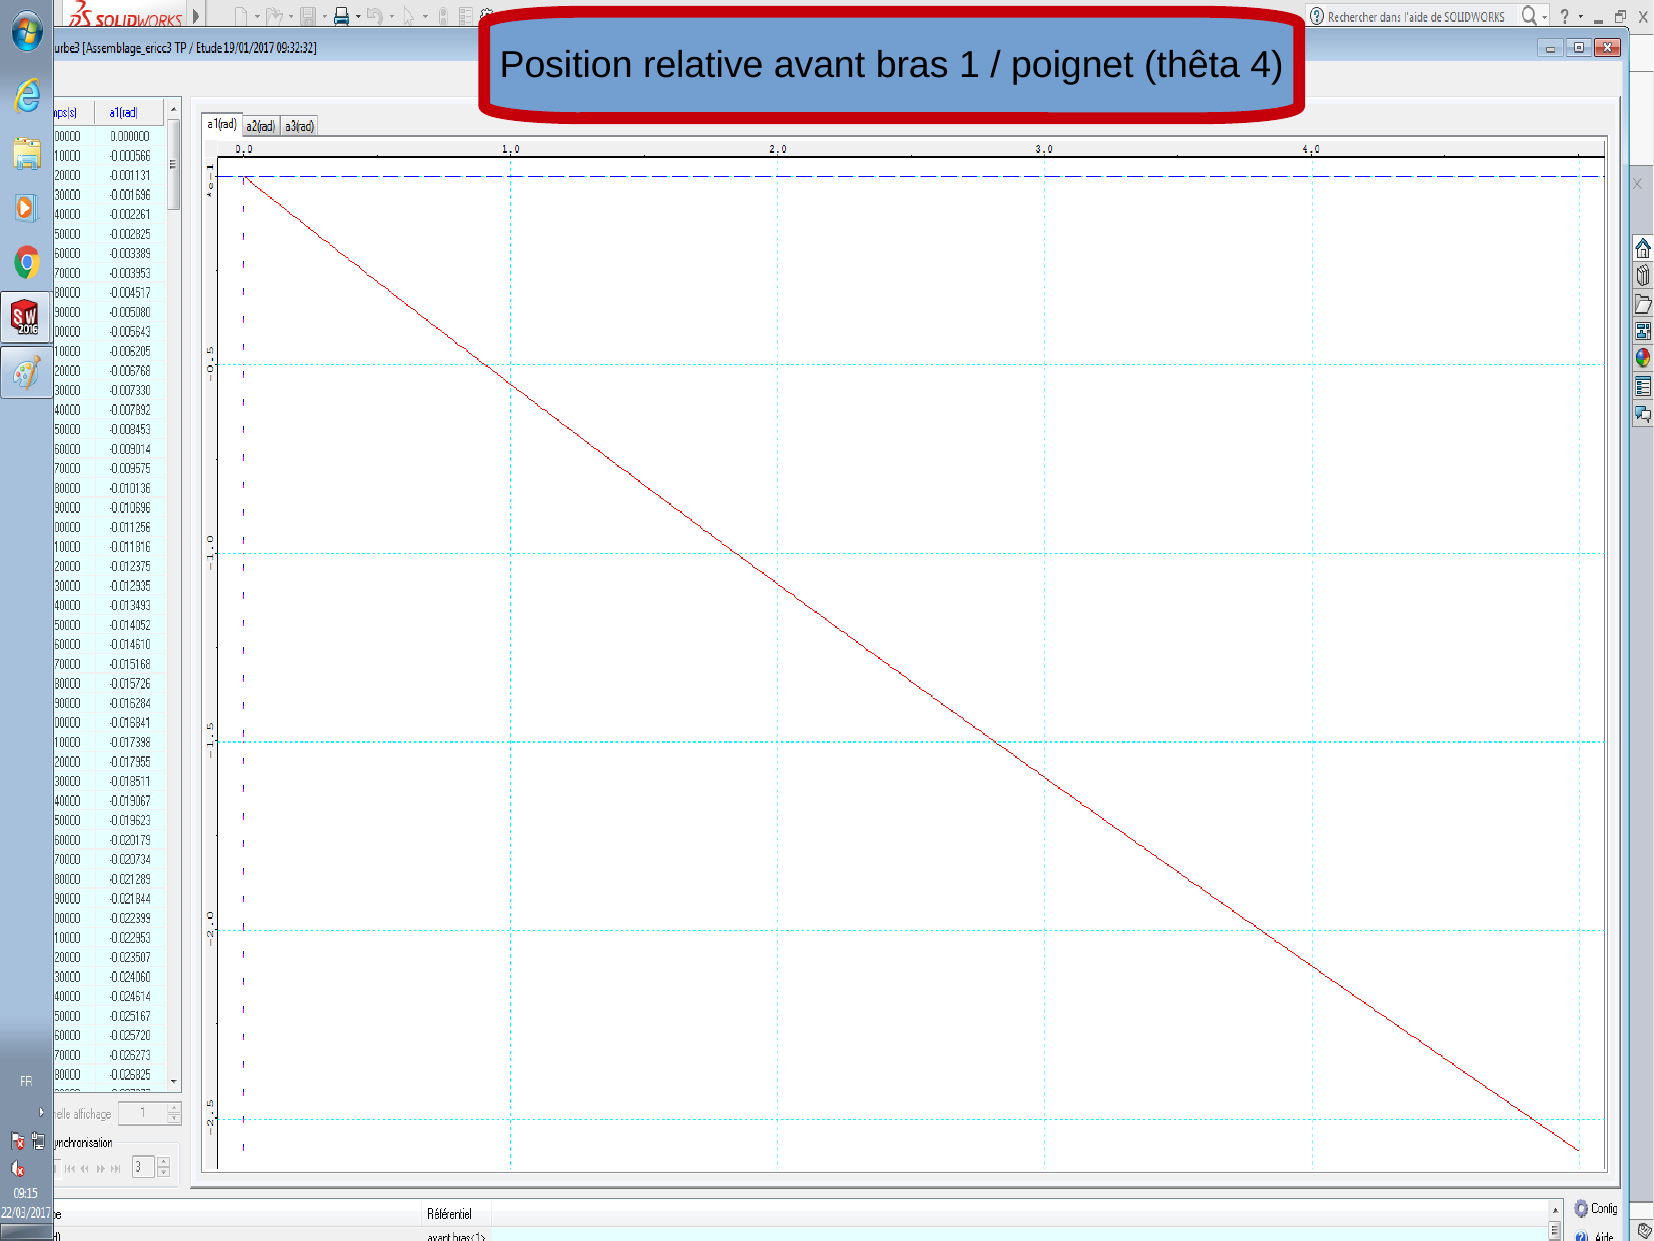

Position relative avant bras 1 / poignet (thêta 4)
#